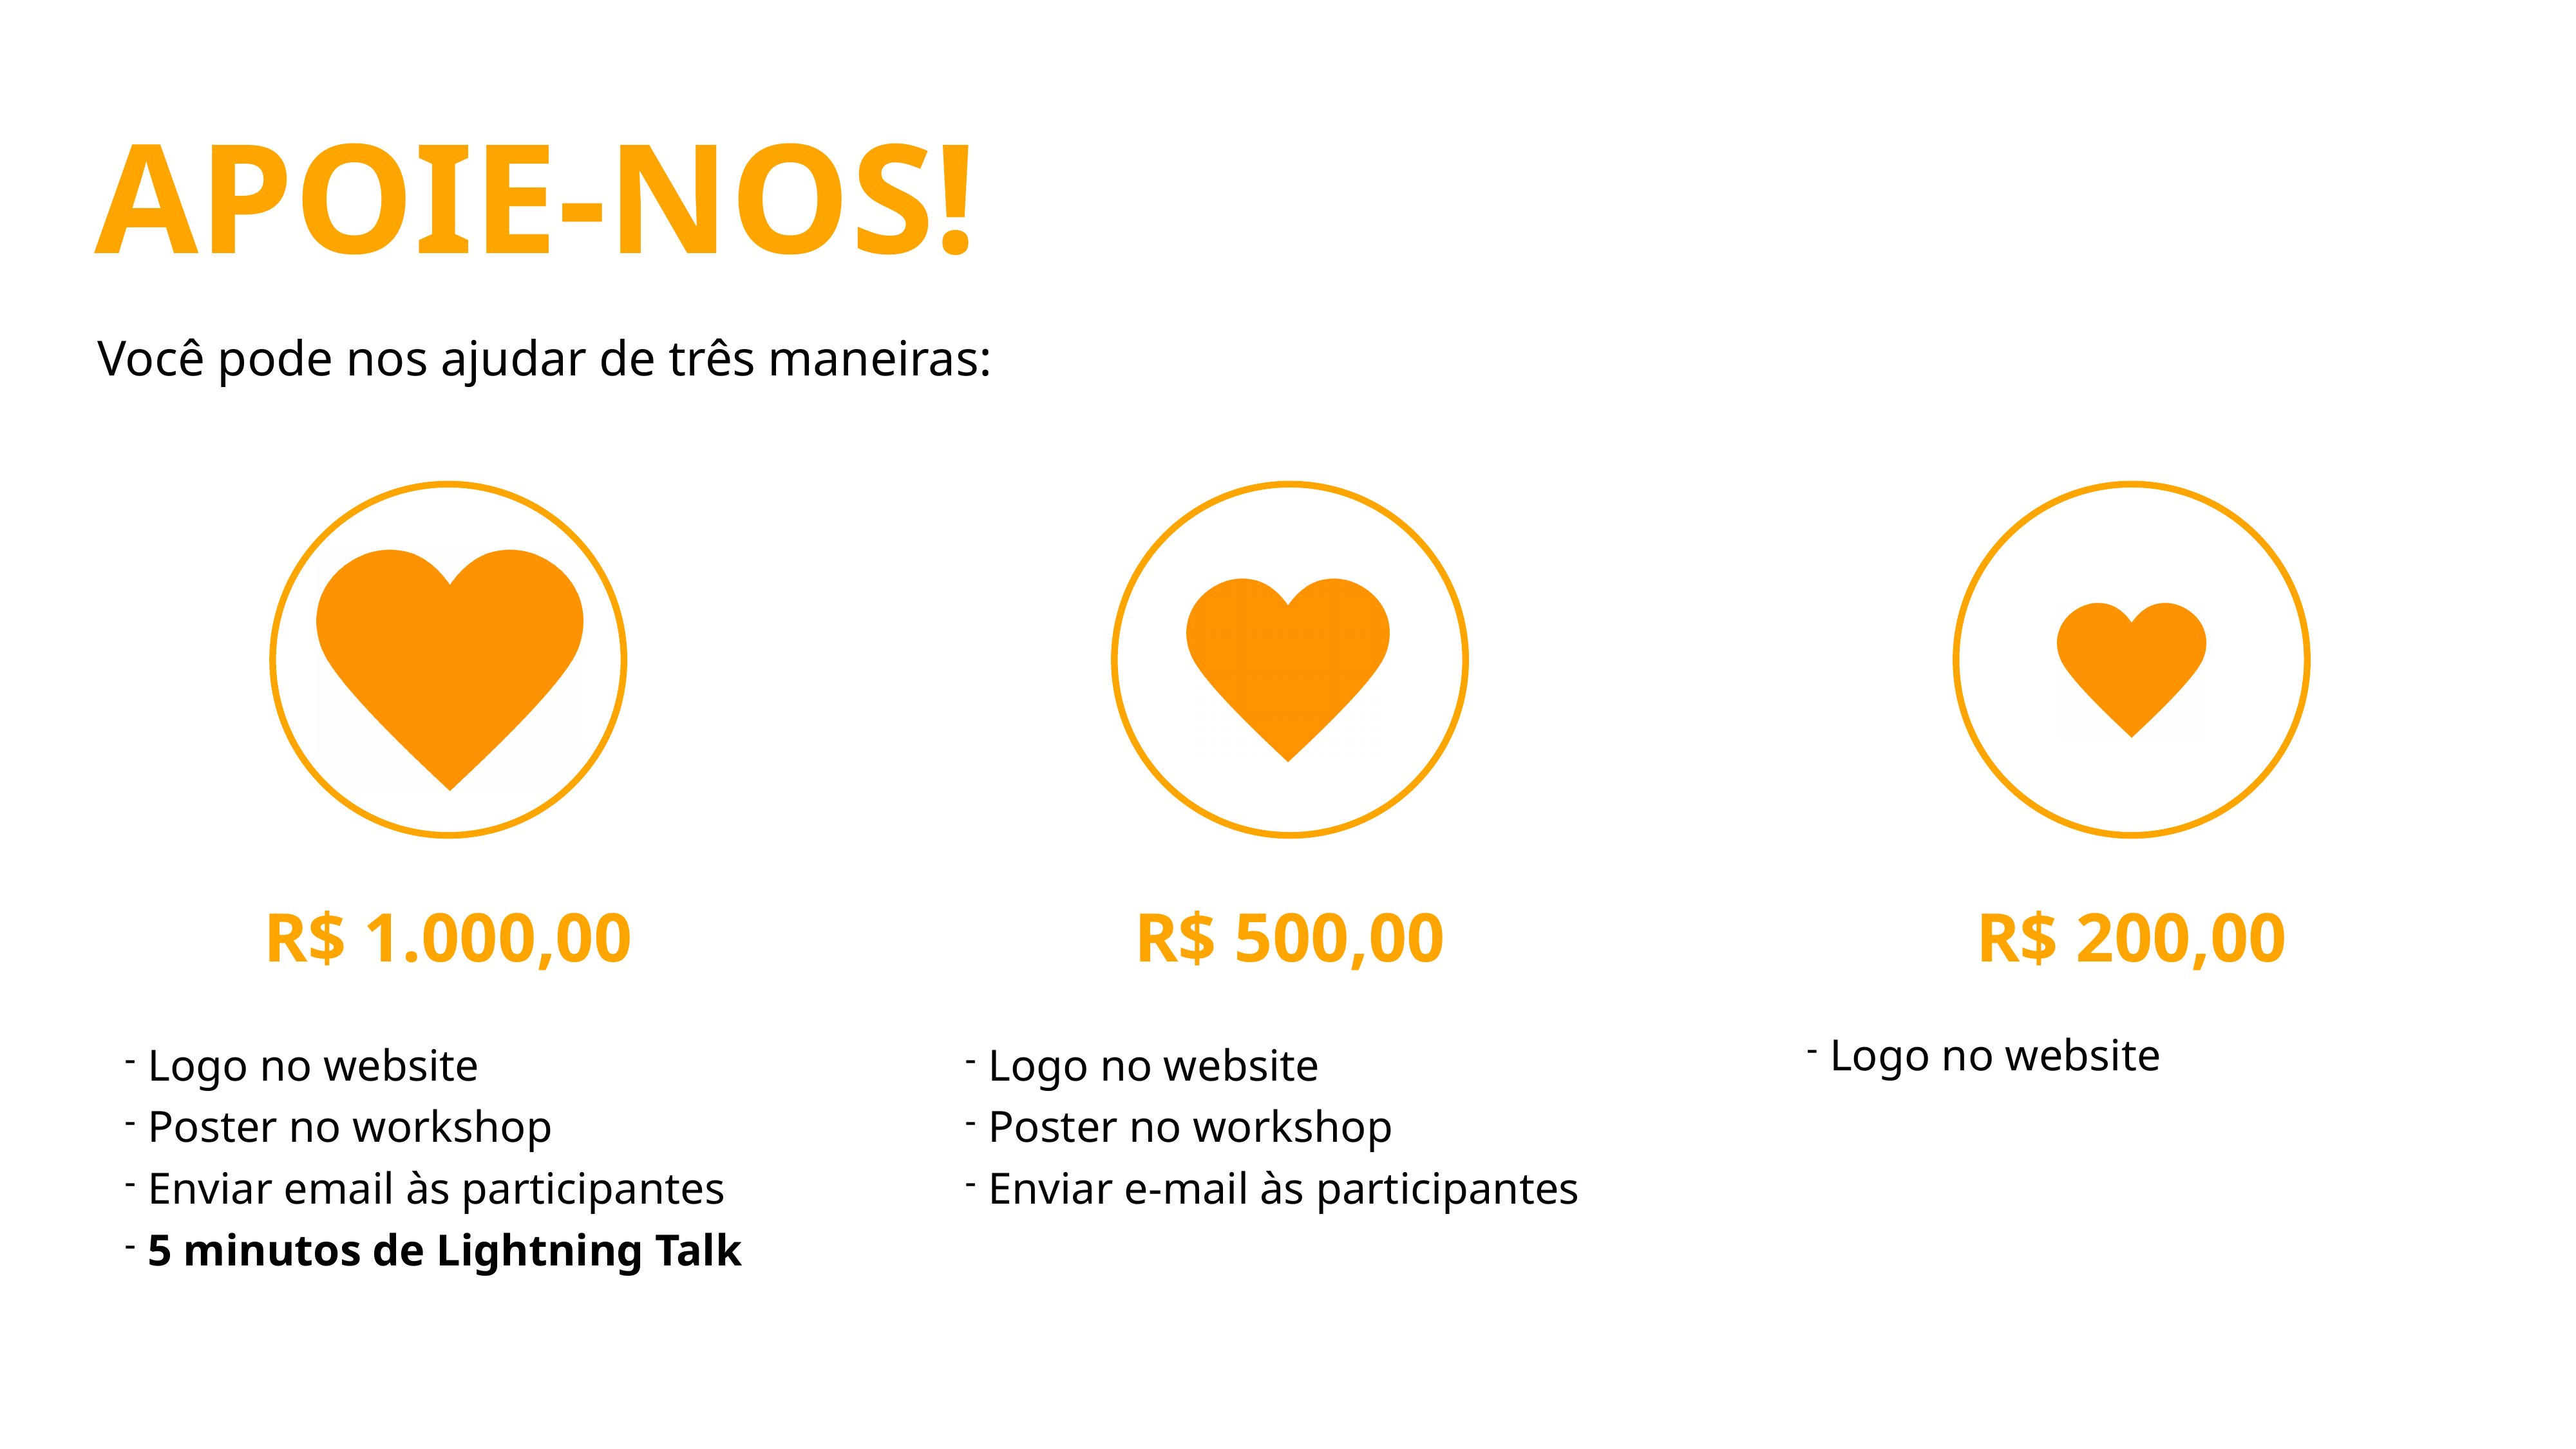

APOIE-NOS!
Você pode nos ajudar de três maneiras:
R$ 1.000,00
R$ 500,00
R$ 200,00
Logo no website
Poster no workshop
Enviar email às participantes
5 minutos de Lightning Talk
Logo no website
Poster no workshop
Enviar e-mail às participantes
Logo no website